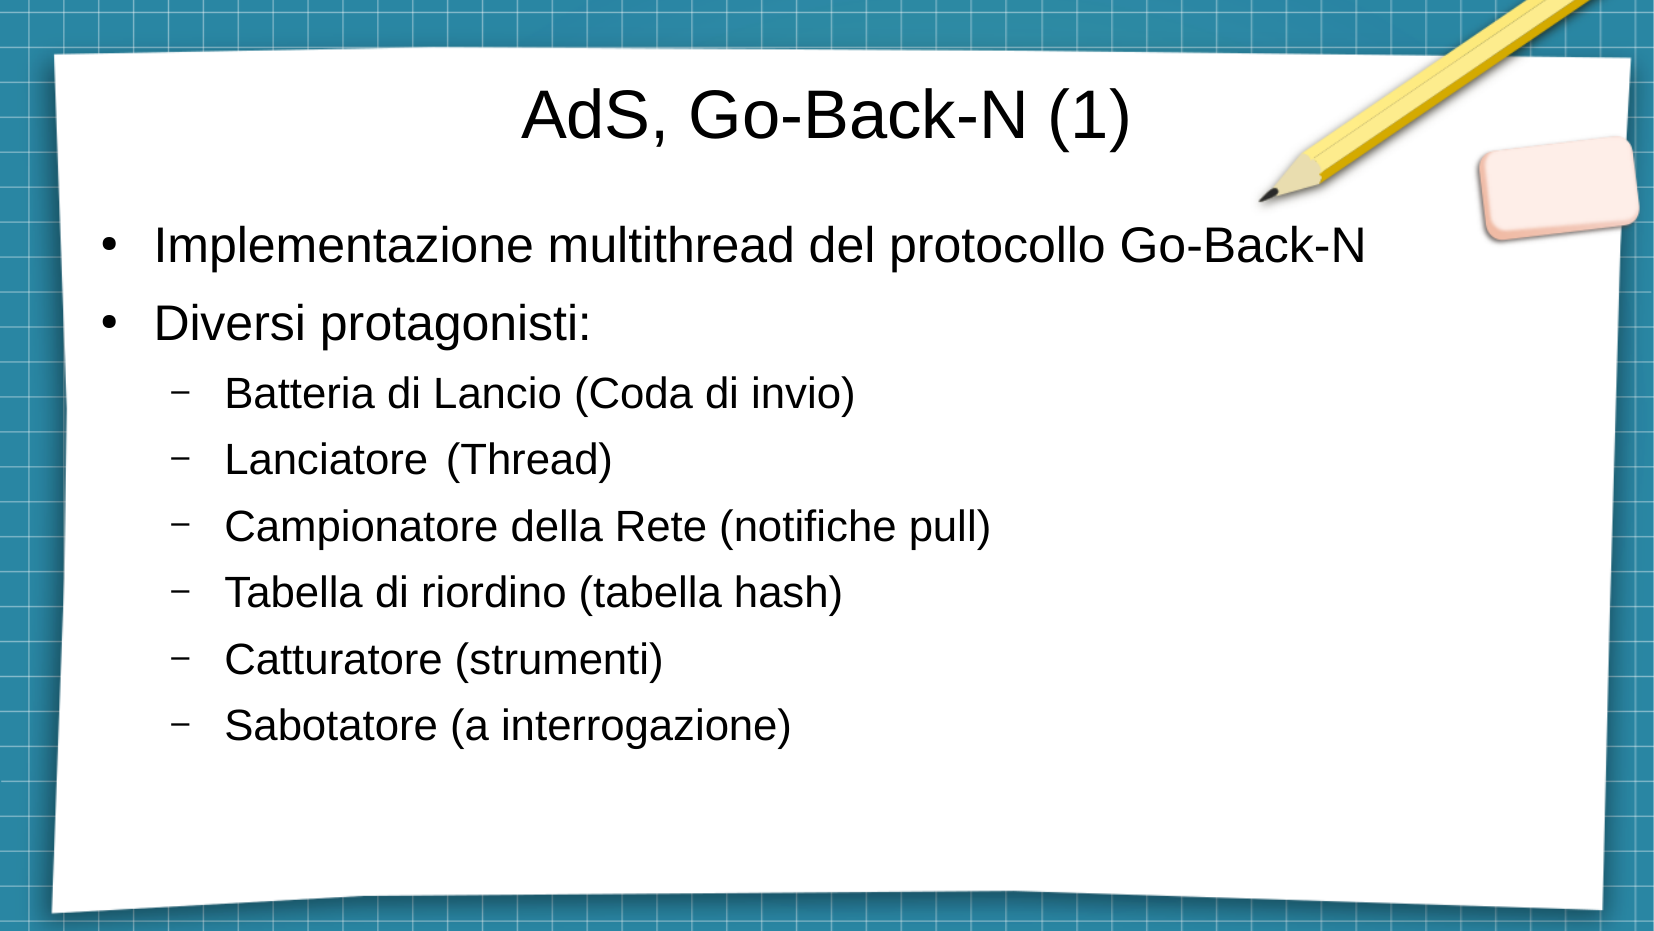

# AdS, Go-Back-N (1)
Implementazione multithread del protocollo Go-Back-N
Diversi protagonisti:
Batteria di Lancio (Coda di invio)
Lanciatore	(Thread)
Campionatore della Rete (notifiche pull)
Tabella di riordino (tabella hash)
Catturatore (strumenti)
Sabotatore (a interrogazione)